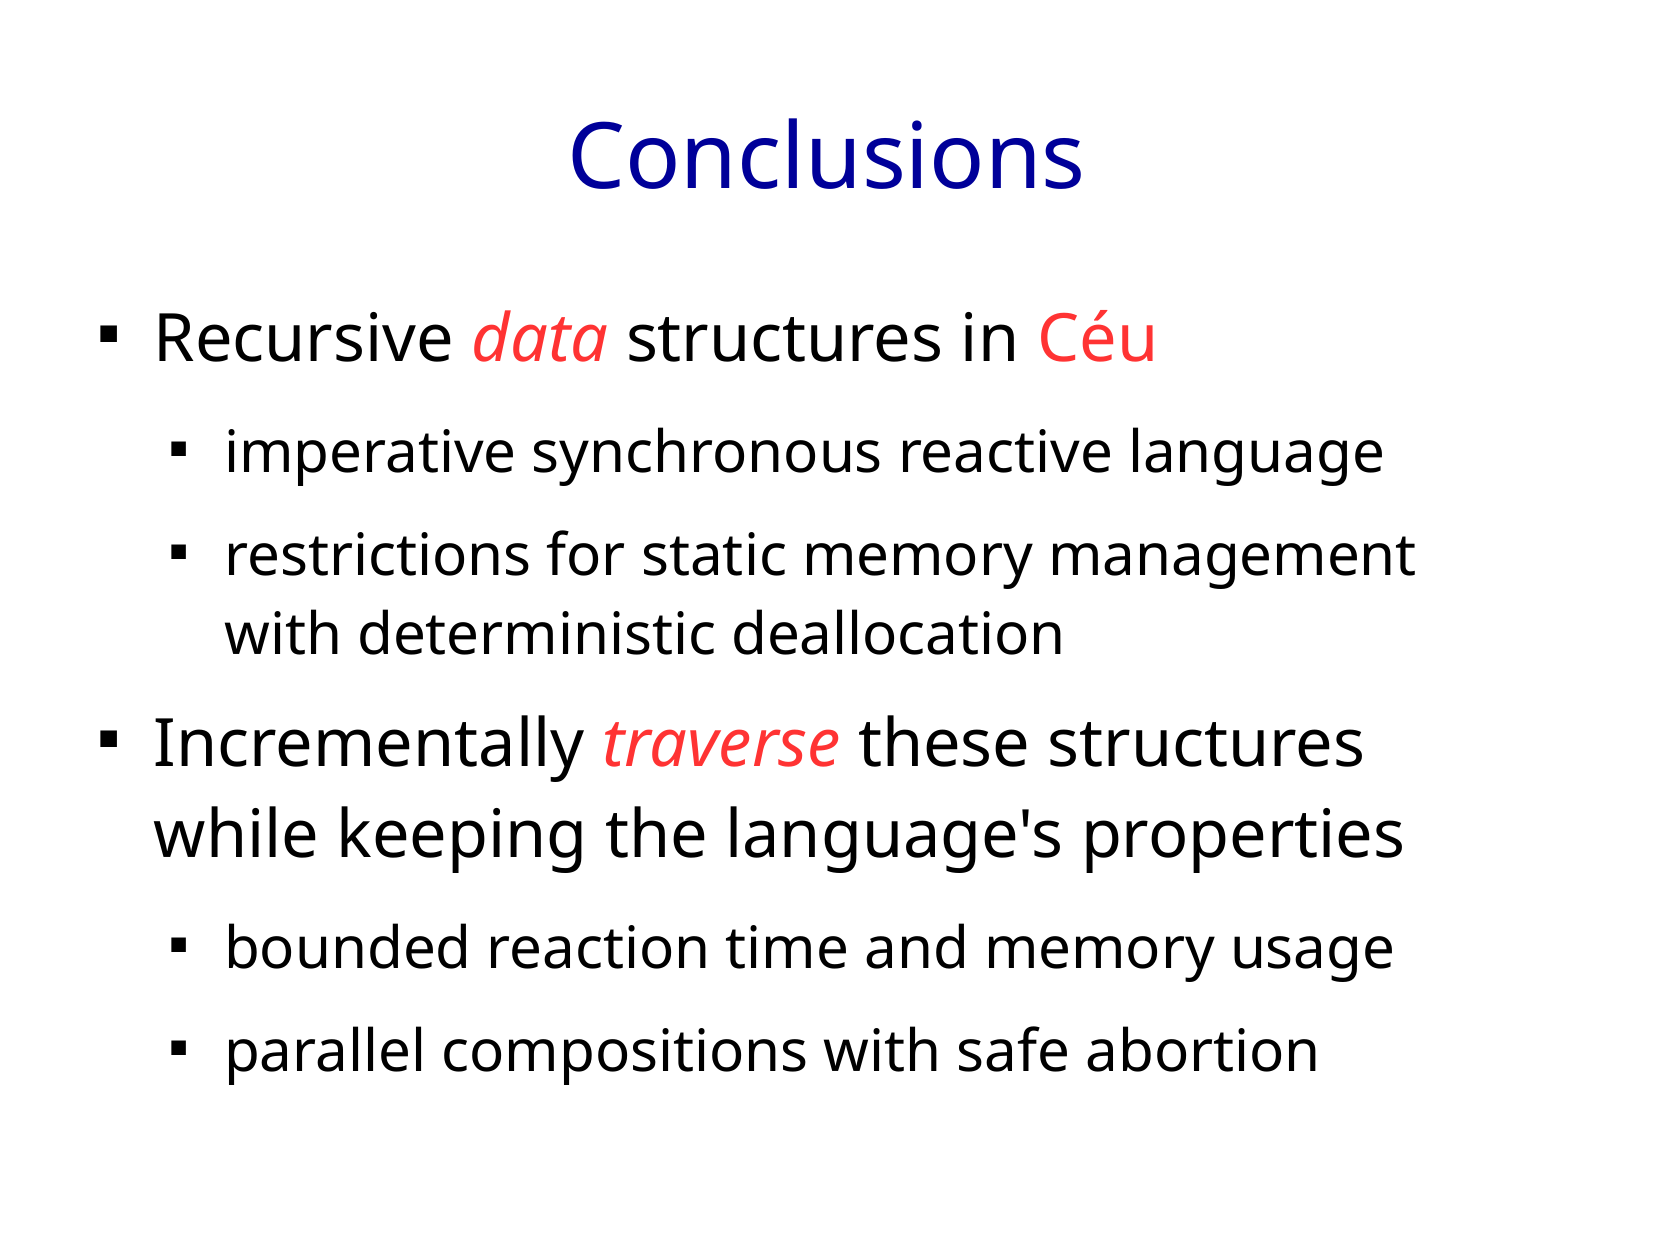

# Conclusions
Recursive data structures in Céu
imperative synchronous reactive language
restrictions for static memory management
with deterministic deallocation
Incrementally traverse these structures
while keeping the language's properties
bounded reaction time and memory usage
parallel compositions with safe abortion